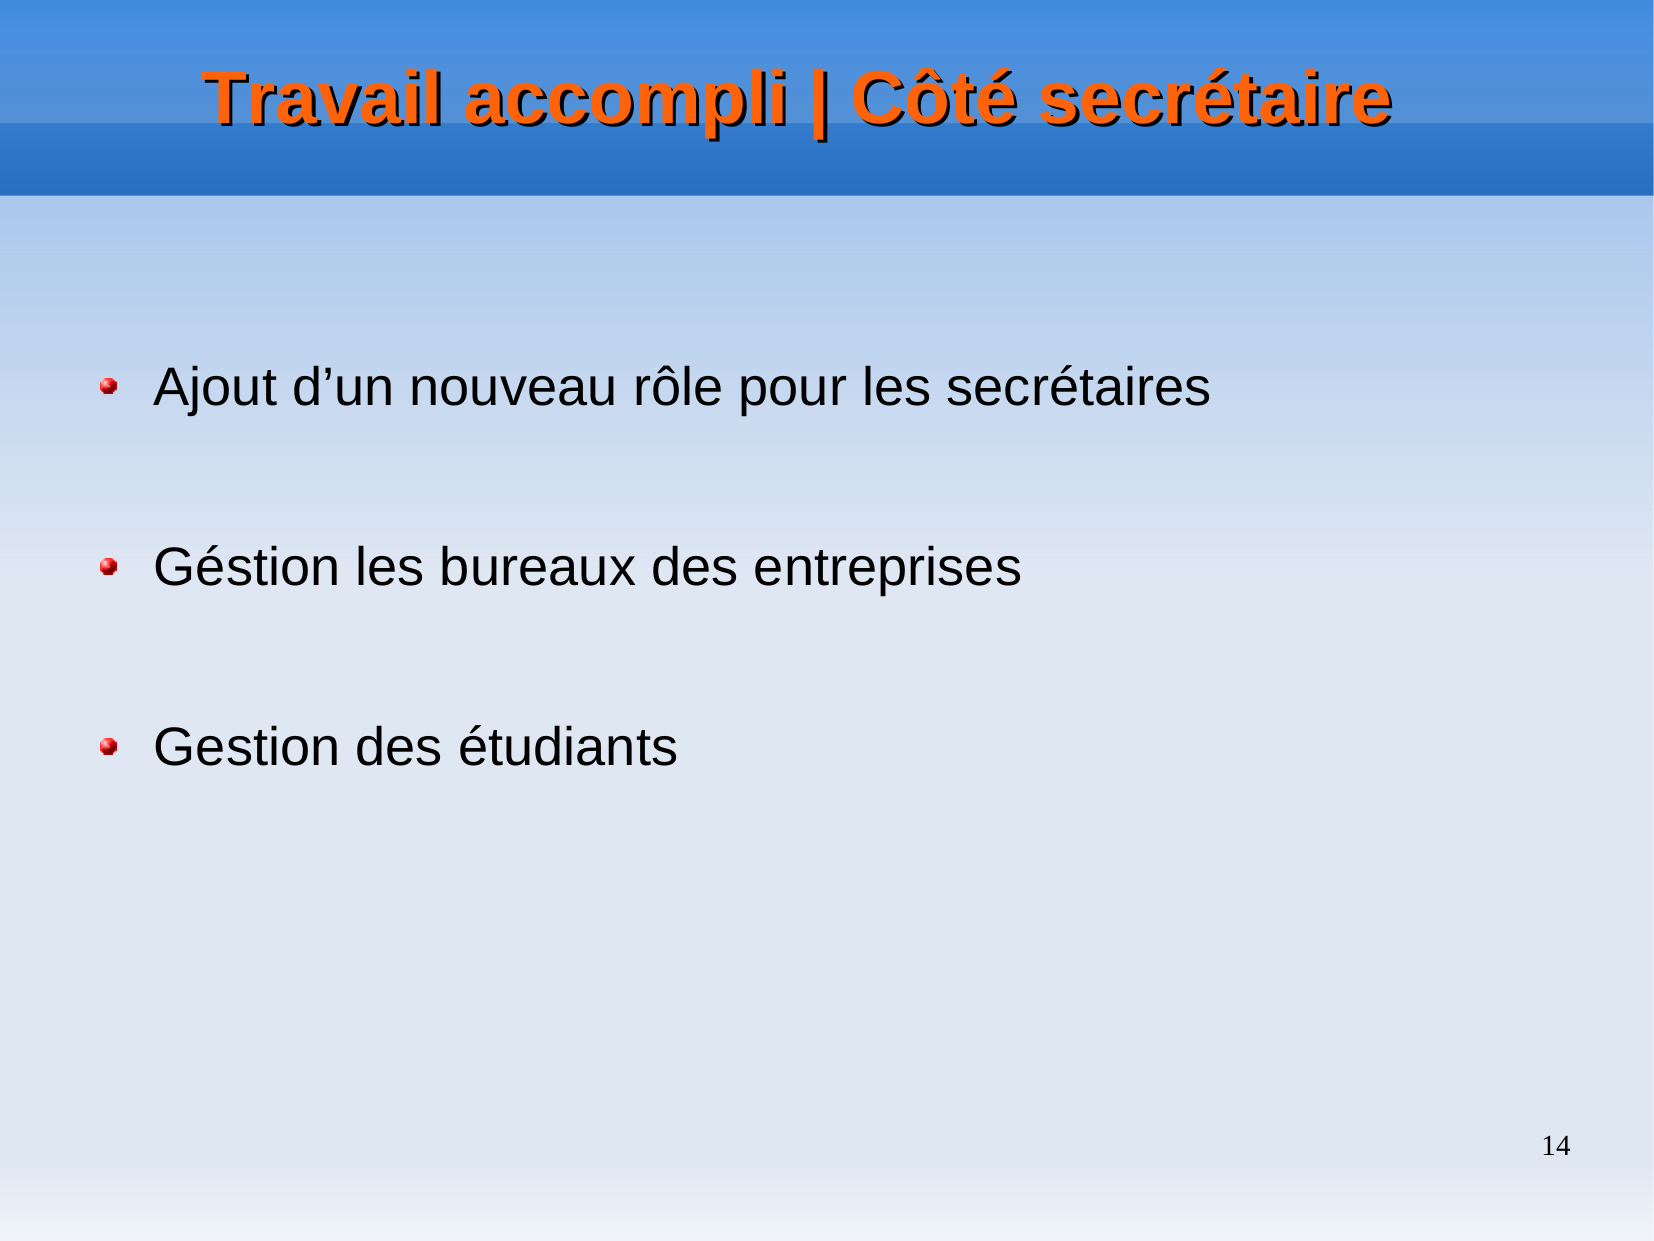

Travail accompli | Côté secrétaire
# Ajout d’un nouveau rôle pour les secrétaires
Géstion les bureaux des entreprises
Gestion des étudiants
14